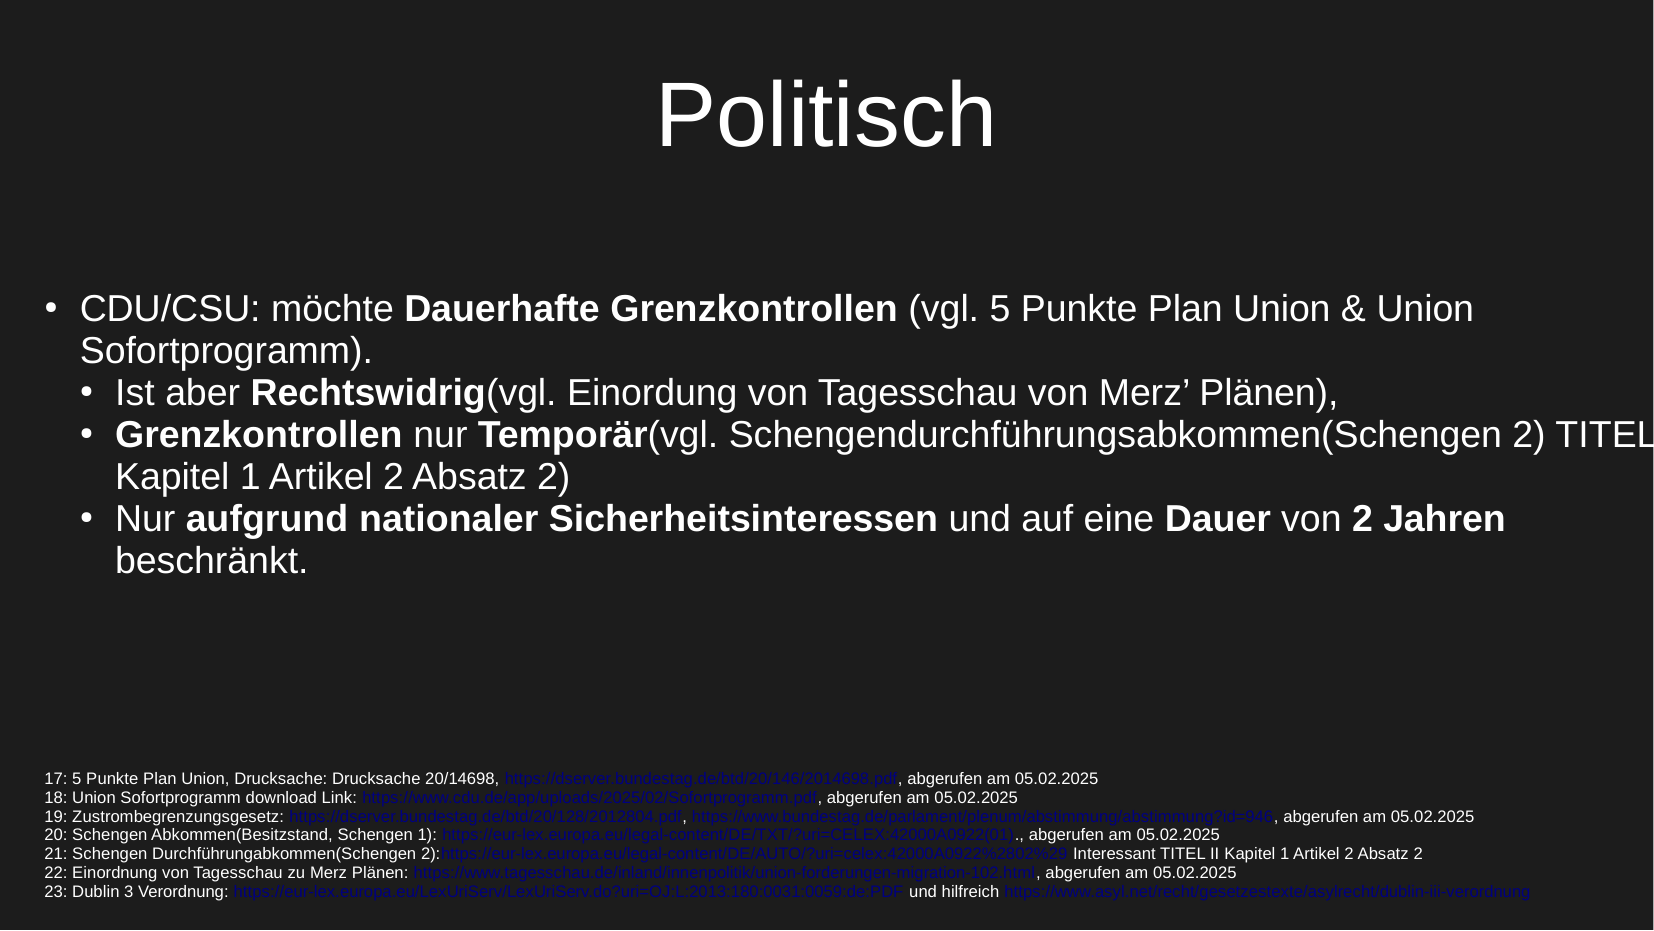

# Politisch
CDU/CSU: möchte Dauerhafte Grenzkontrollen (vgl. 5 Punkte Plan Union & Union Sofortprogramm).
Ist aber Rechtswidrig(vgl. Einordung von Tagesschau von Merz’ Plänen),
Grenzkontrollen nur Temporär(vgl. Schengendurchführungsabkommen(Schengen 2) TITEL II Kapitel 1 Artikel 2 Absatz 2)
Nur aufgrund nationaler Sicherheitsinteressen und auf eine Dauer von 2 Jahren beschränkt.
17: 5 Punkte Plan Union, Drucksache: Drucksache 20/14698, https://dserver.bundestag.de/btd/20/146/2014698.pdf, abgerufen am 05.02.2025
18: Union Sofortprogramm download Link: https://www.cdu.de/app/uploads/2025/02/Sofortprogramm.pdf, abgerufen am 05.02.2025
19: Zustrombegrenzungsgesetz: https://dserver.bundestag.de/btd/20/128/2012804.pdf, https://www.bundestag.de/parlament/plenum/abstimmung/abstimmung?id=946, abgerufen am 05.02.2025
20: Schengen Abkommen(Besitzstand, Schengen 1): https://eur-lex.europa.eu/legal-content/DE/TXT/?uri=CELEX:42000A0922(01)., abgerufen am 05.02.2025
21: Schengen Durchführungabkommen(Schengen 2):https://eur-lex.europa.eu/legal-content/DE/AUTO/?uri=celex:42000A0922%2802%29 Interessant TITEL II Kapitel 1 Artikel 2 Absatz 2
22: Einordnung von Tagesschau zu Merz Plänen: https://www.tagesschau.de/inland/innenpolitik/union-forderungen-migration-102.html, abgerufen am 05.02.2025
23: Dublin 3 Verordnung: https://eur-lex.europa.eu/LexUriServ/LexUriServ.do?uri=OJ:L:2013:180:0031:0059:de:PDF und hilfreich https://www.asyl.net/recht/gesetzestexte/asylrecht/dublin-iii-verordnung